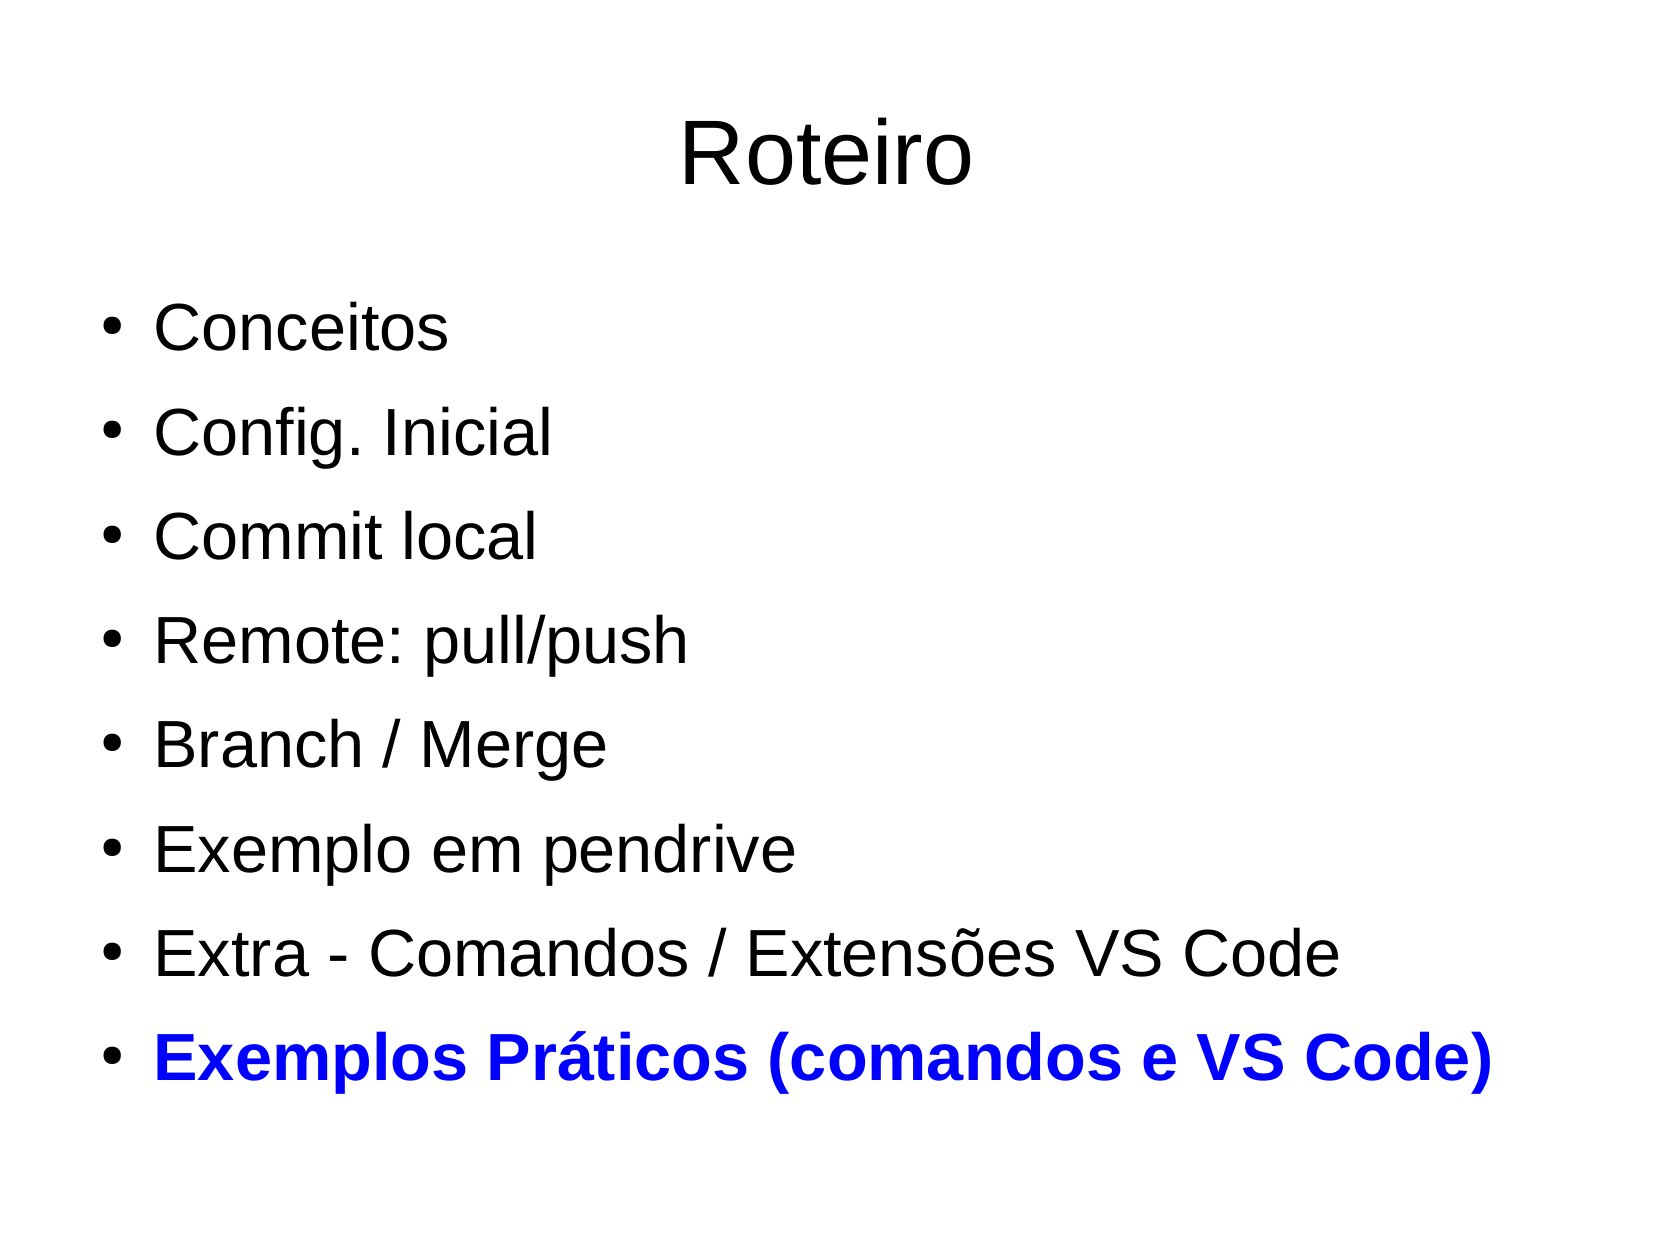

# Roteiro
Conceitos
Config. Inicial
Commit local
Remote: pull/push
Branch / Merge
Exemplo em pendrive
Extra - Comandos / Extensões VS Code
Exemplos Práticos (comandos e VS Code)